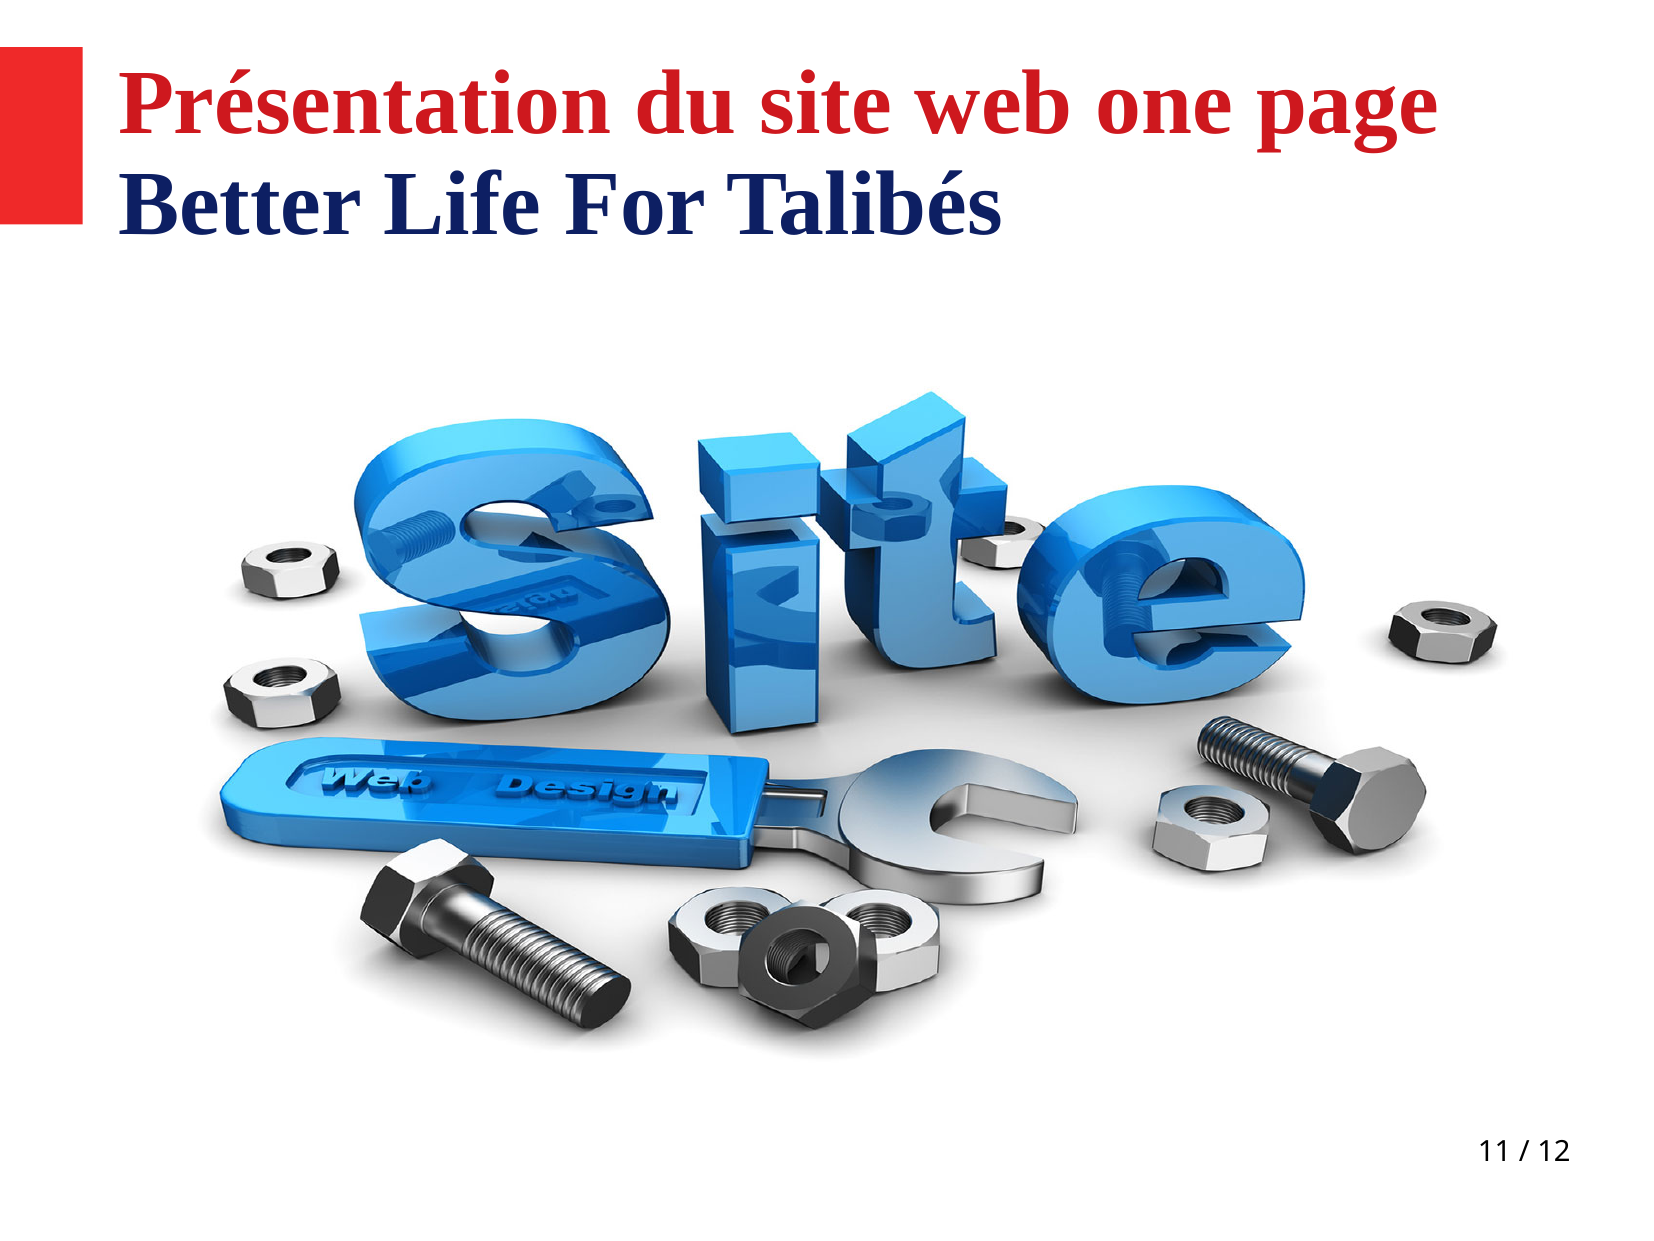

# Présentation du site web one page Better Life For Talibés
11